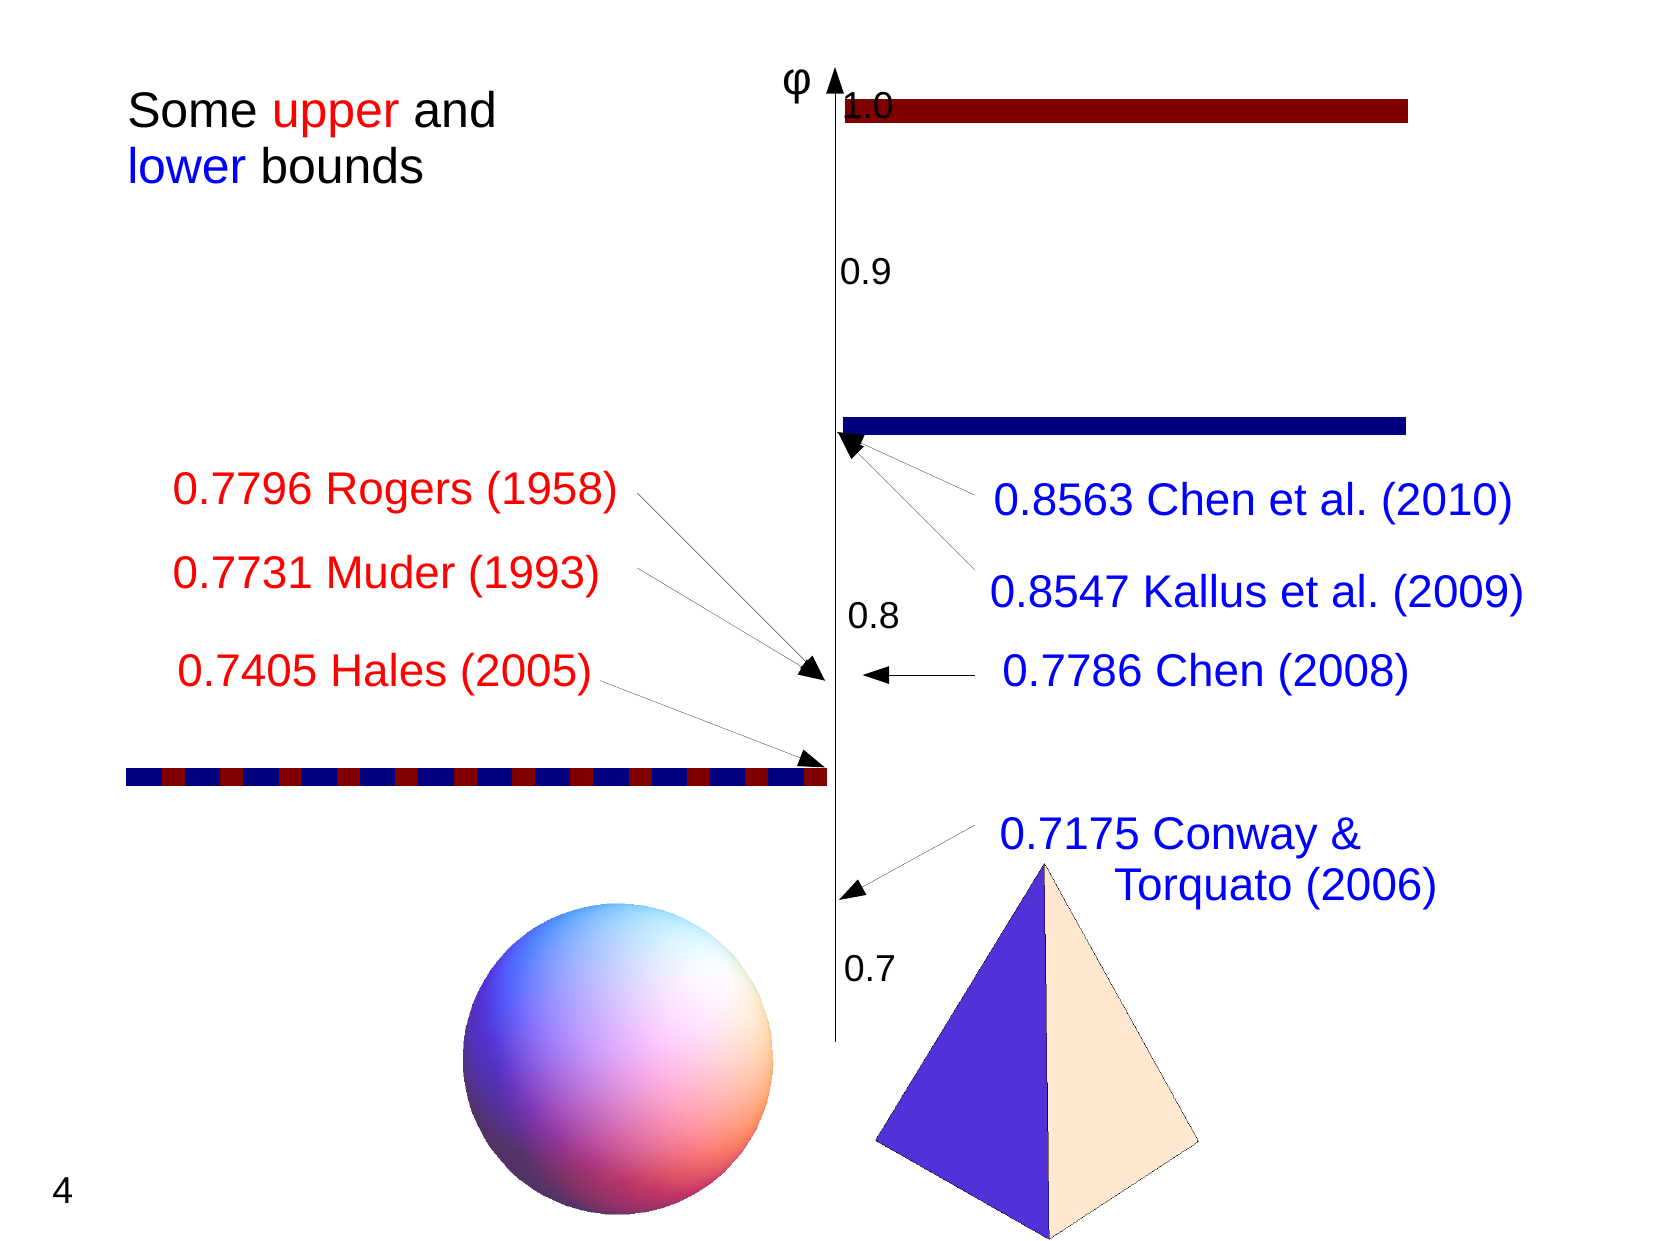

φ
Some upper and lower bounds
1.0
0.9
0.7796 Rogers (1958)
0.8563 Chen et al. (2010)
0.7731 Muder (1993)
0.8547 Kallus et al. (2009)
0.8
0.7405 Hales (2005)
0.7786 Chen (2008)
0.7175 Conway &
 Torquato (2006)
0.7
4